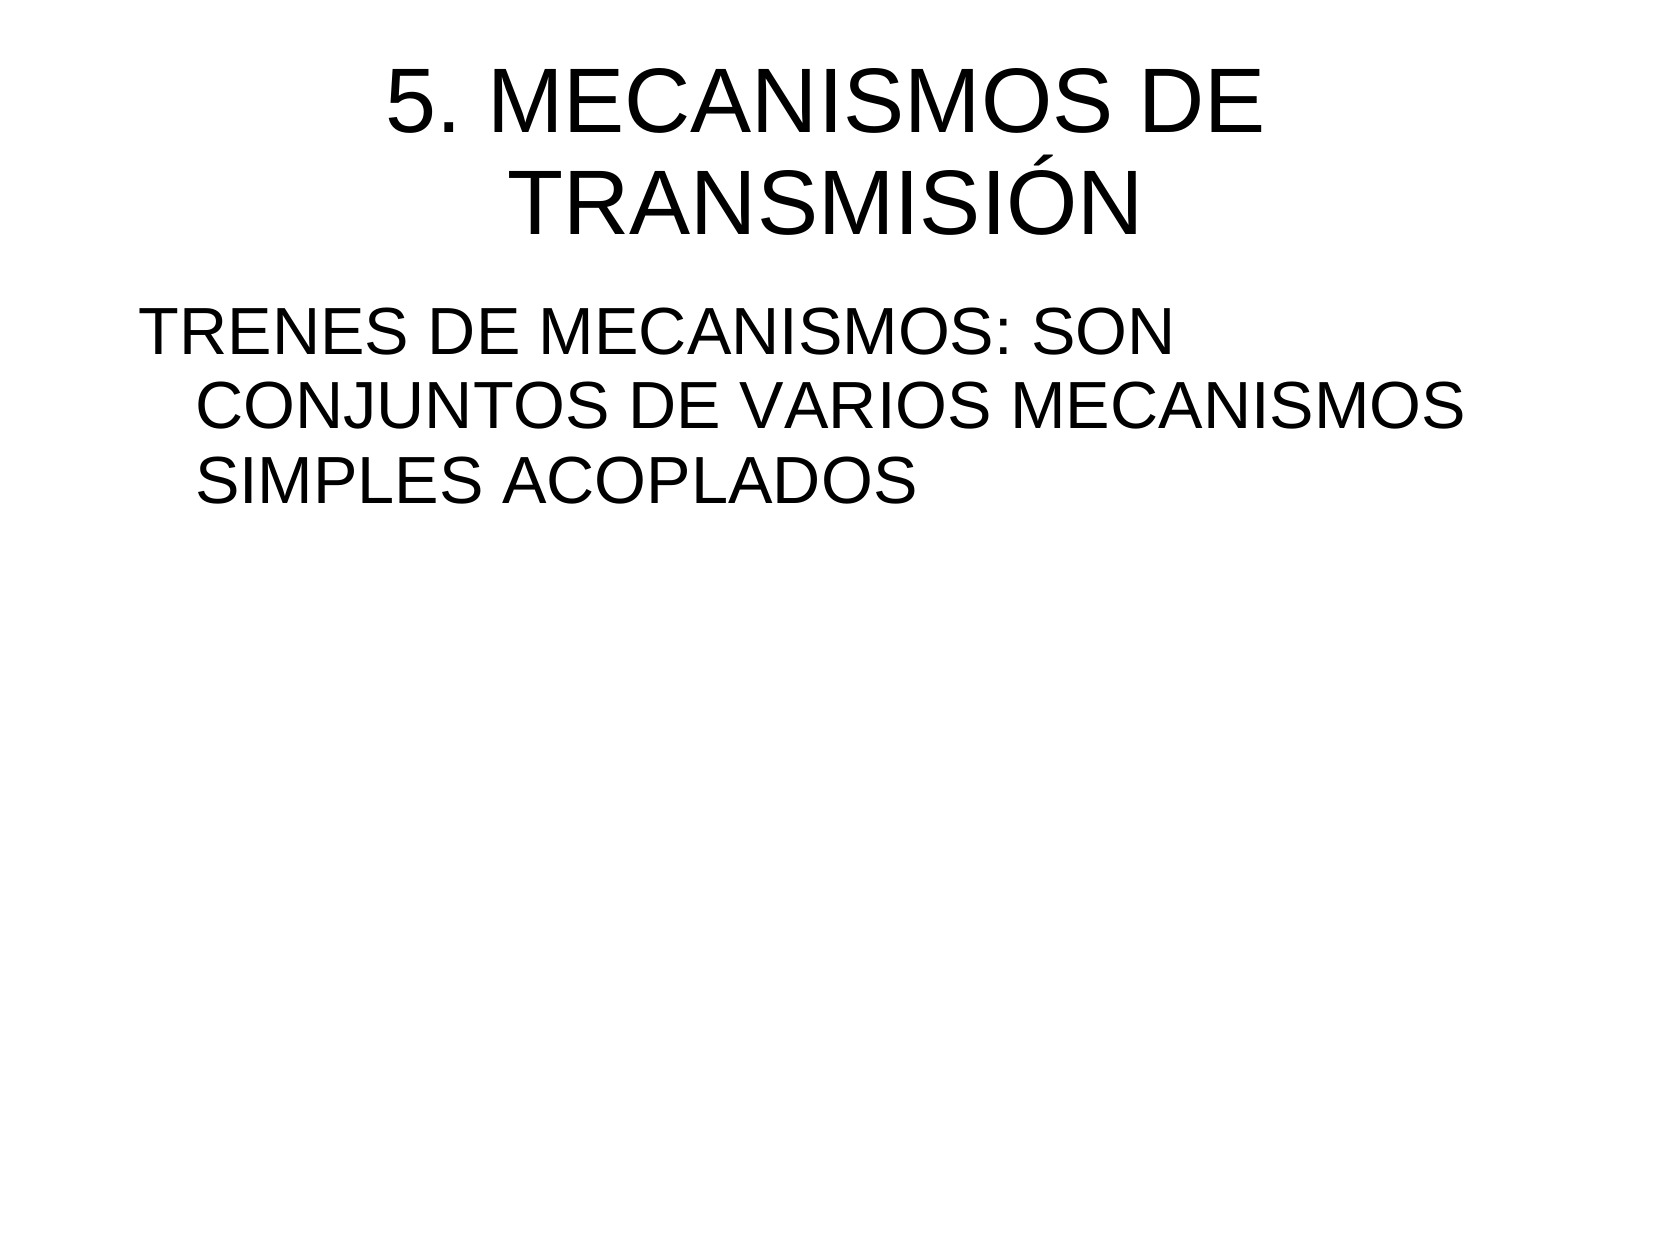

# 5. MECANISMOS DE TRANSMISIÓN
TRENES DE MECANISMOS: SON CONJUNTOS DE VARIOS MECANISMOS SIMPLES ACOPLADOS